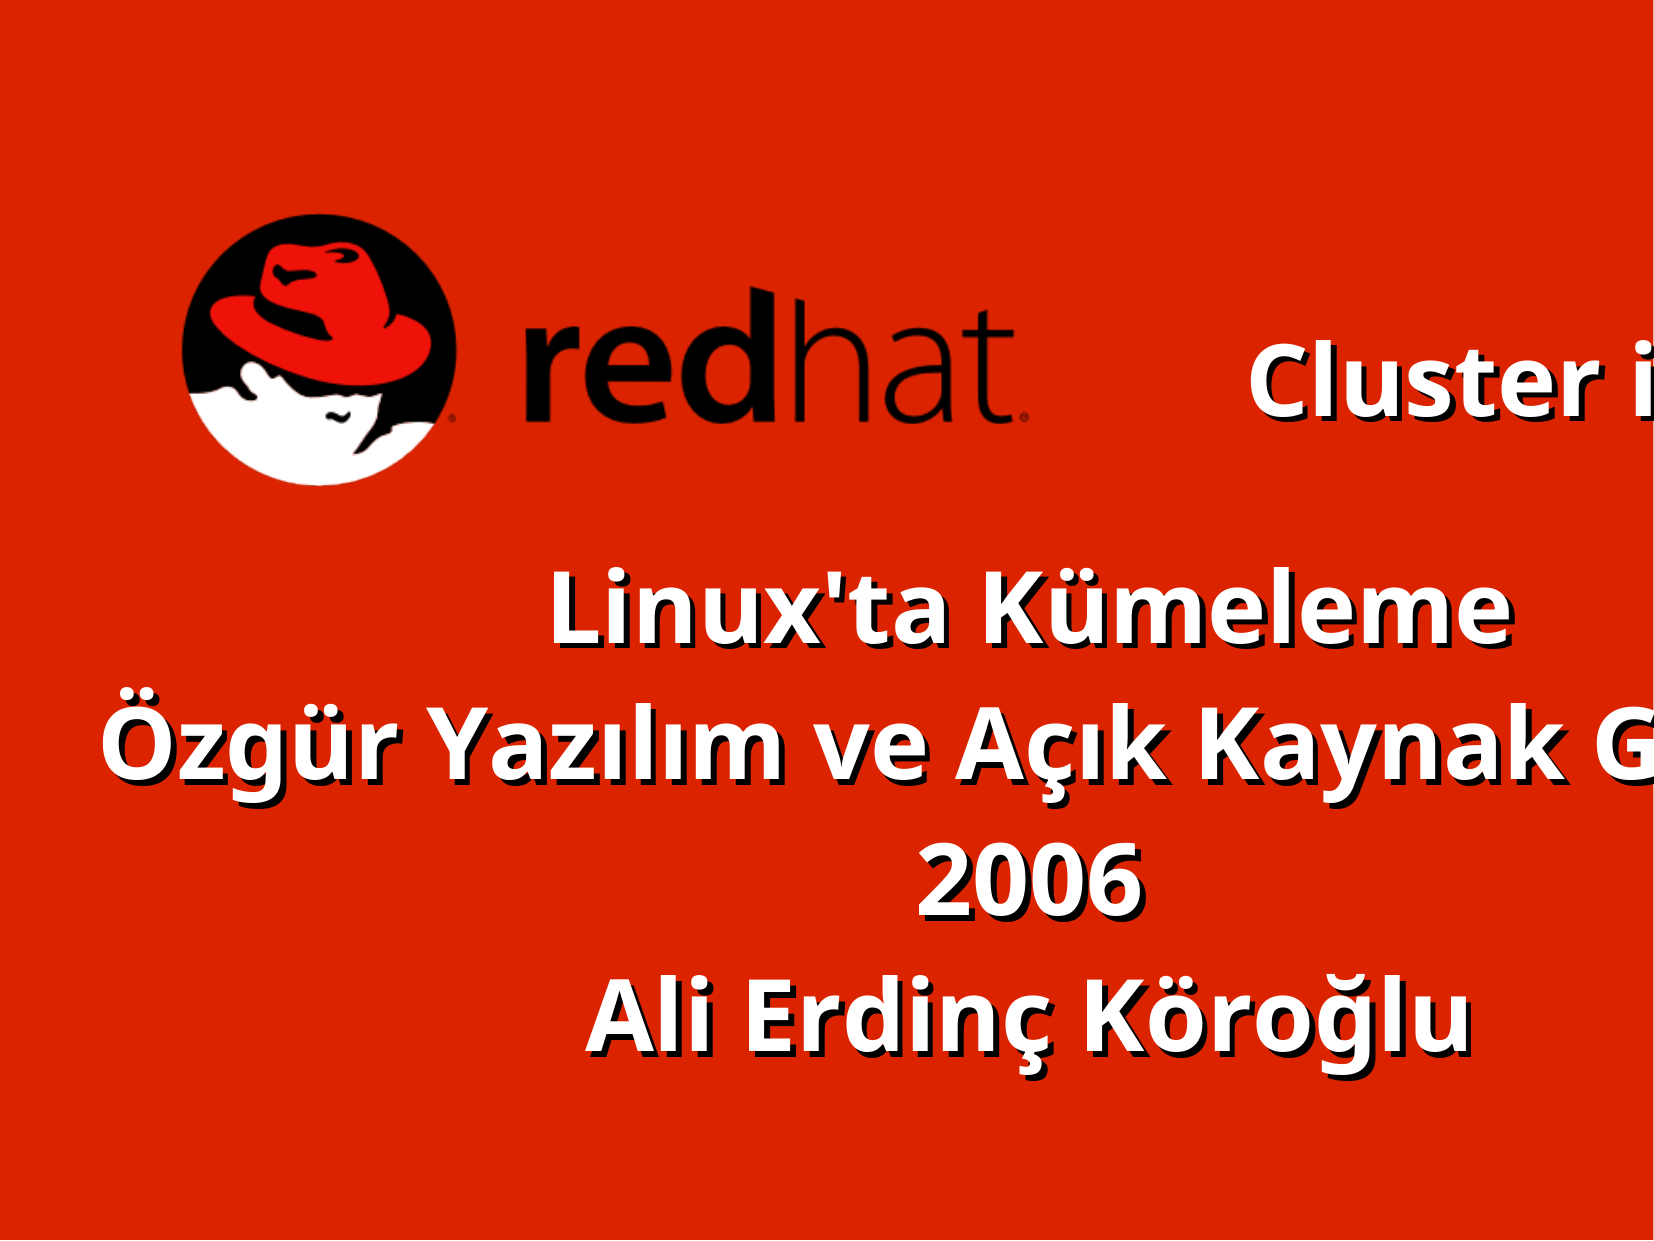

Cluster ile
Linux'ta Kümeleme
Özgür Yazılım ve Açık Kaynak Günleri
2006
Ali Erdinç Köroğlu